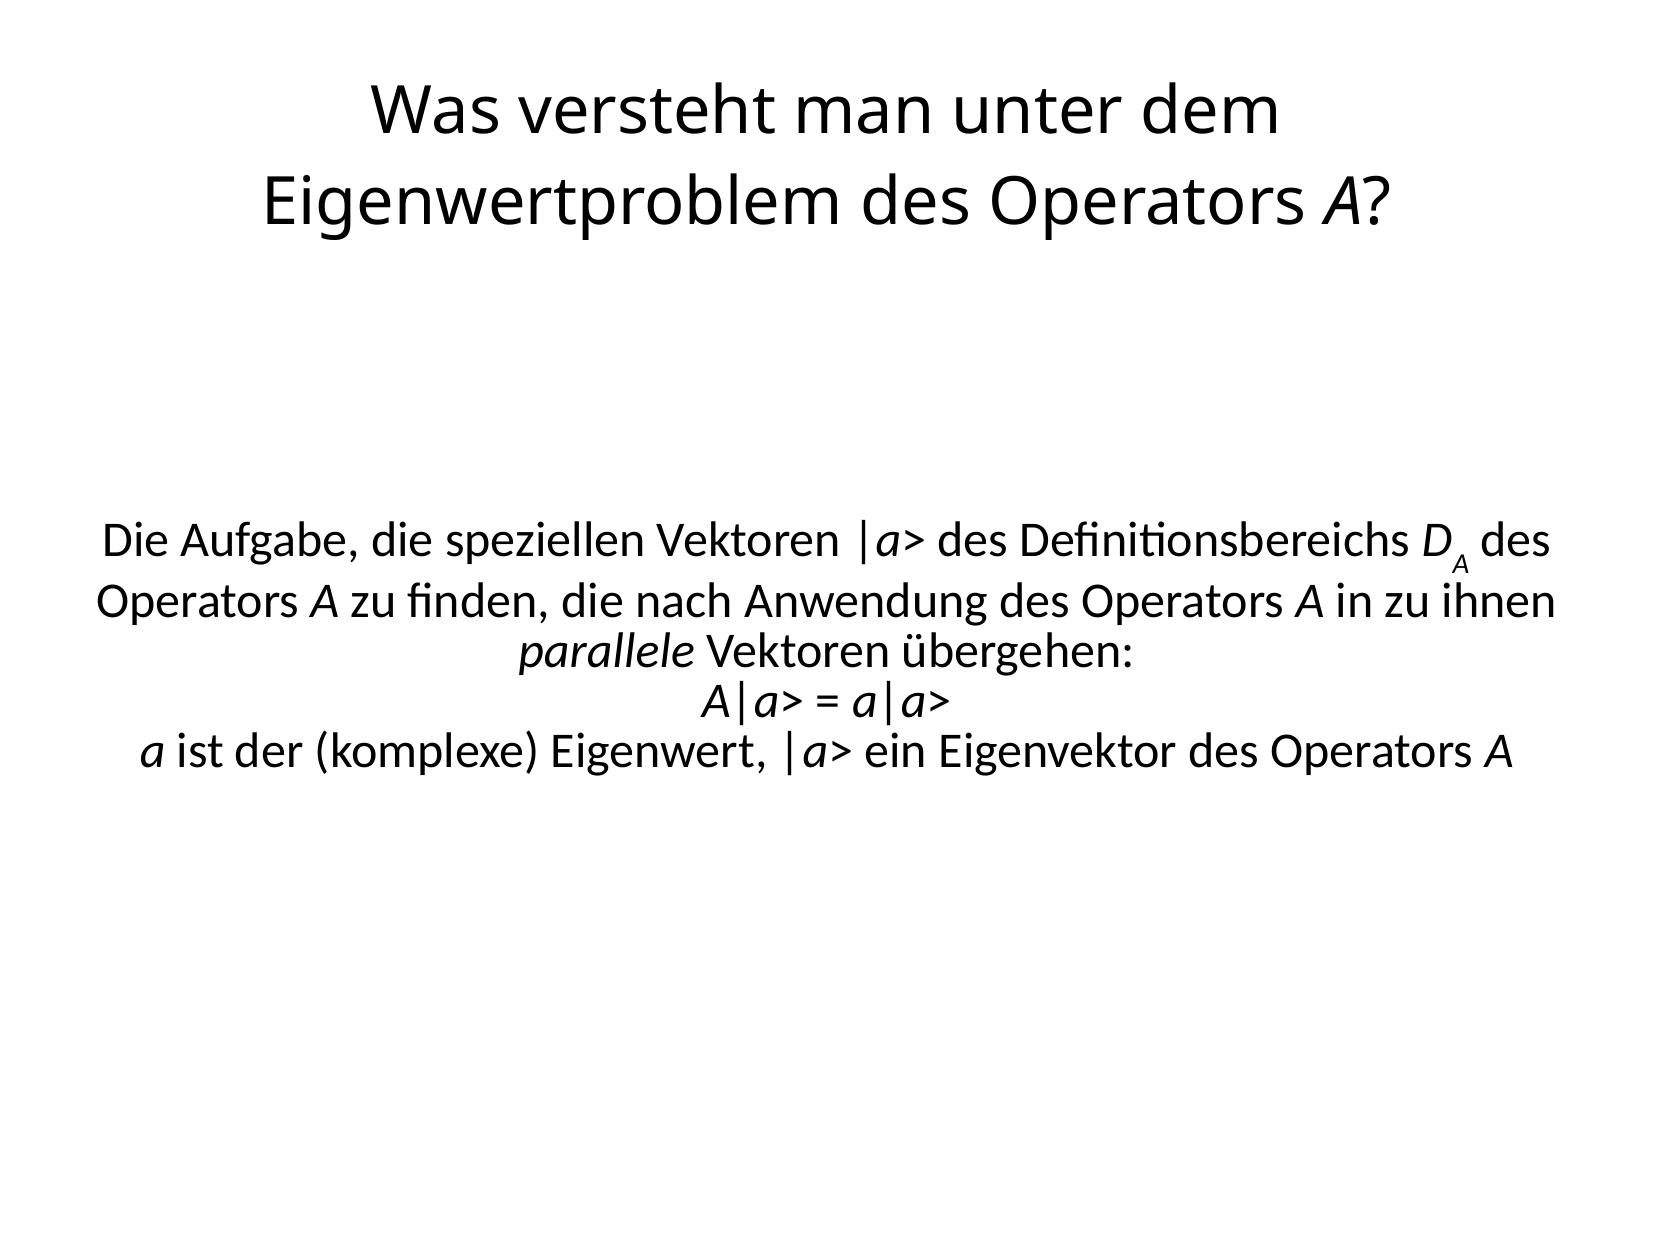

# Was versteht man unter dem Eigenwertproblem des Operators A?
Die Aufgabe, die speziellen Vektoren |a> des Definitionsbereichs DA des Operators A zu finden, die nach Anwendung des Operators A in zu ihnen parallele Vektoren übergehen:
A|a> = a|a>
a ist der (komplexe) Eigenwert, |a> ein Eigenvektor des Operators A